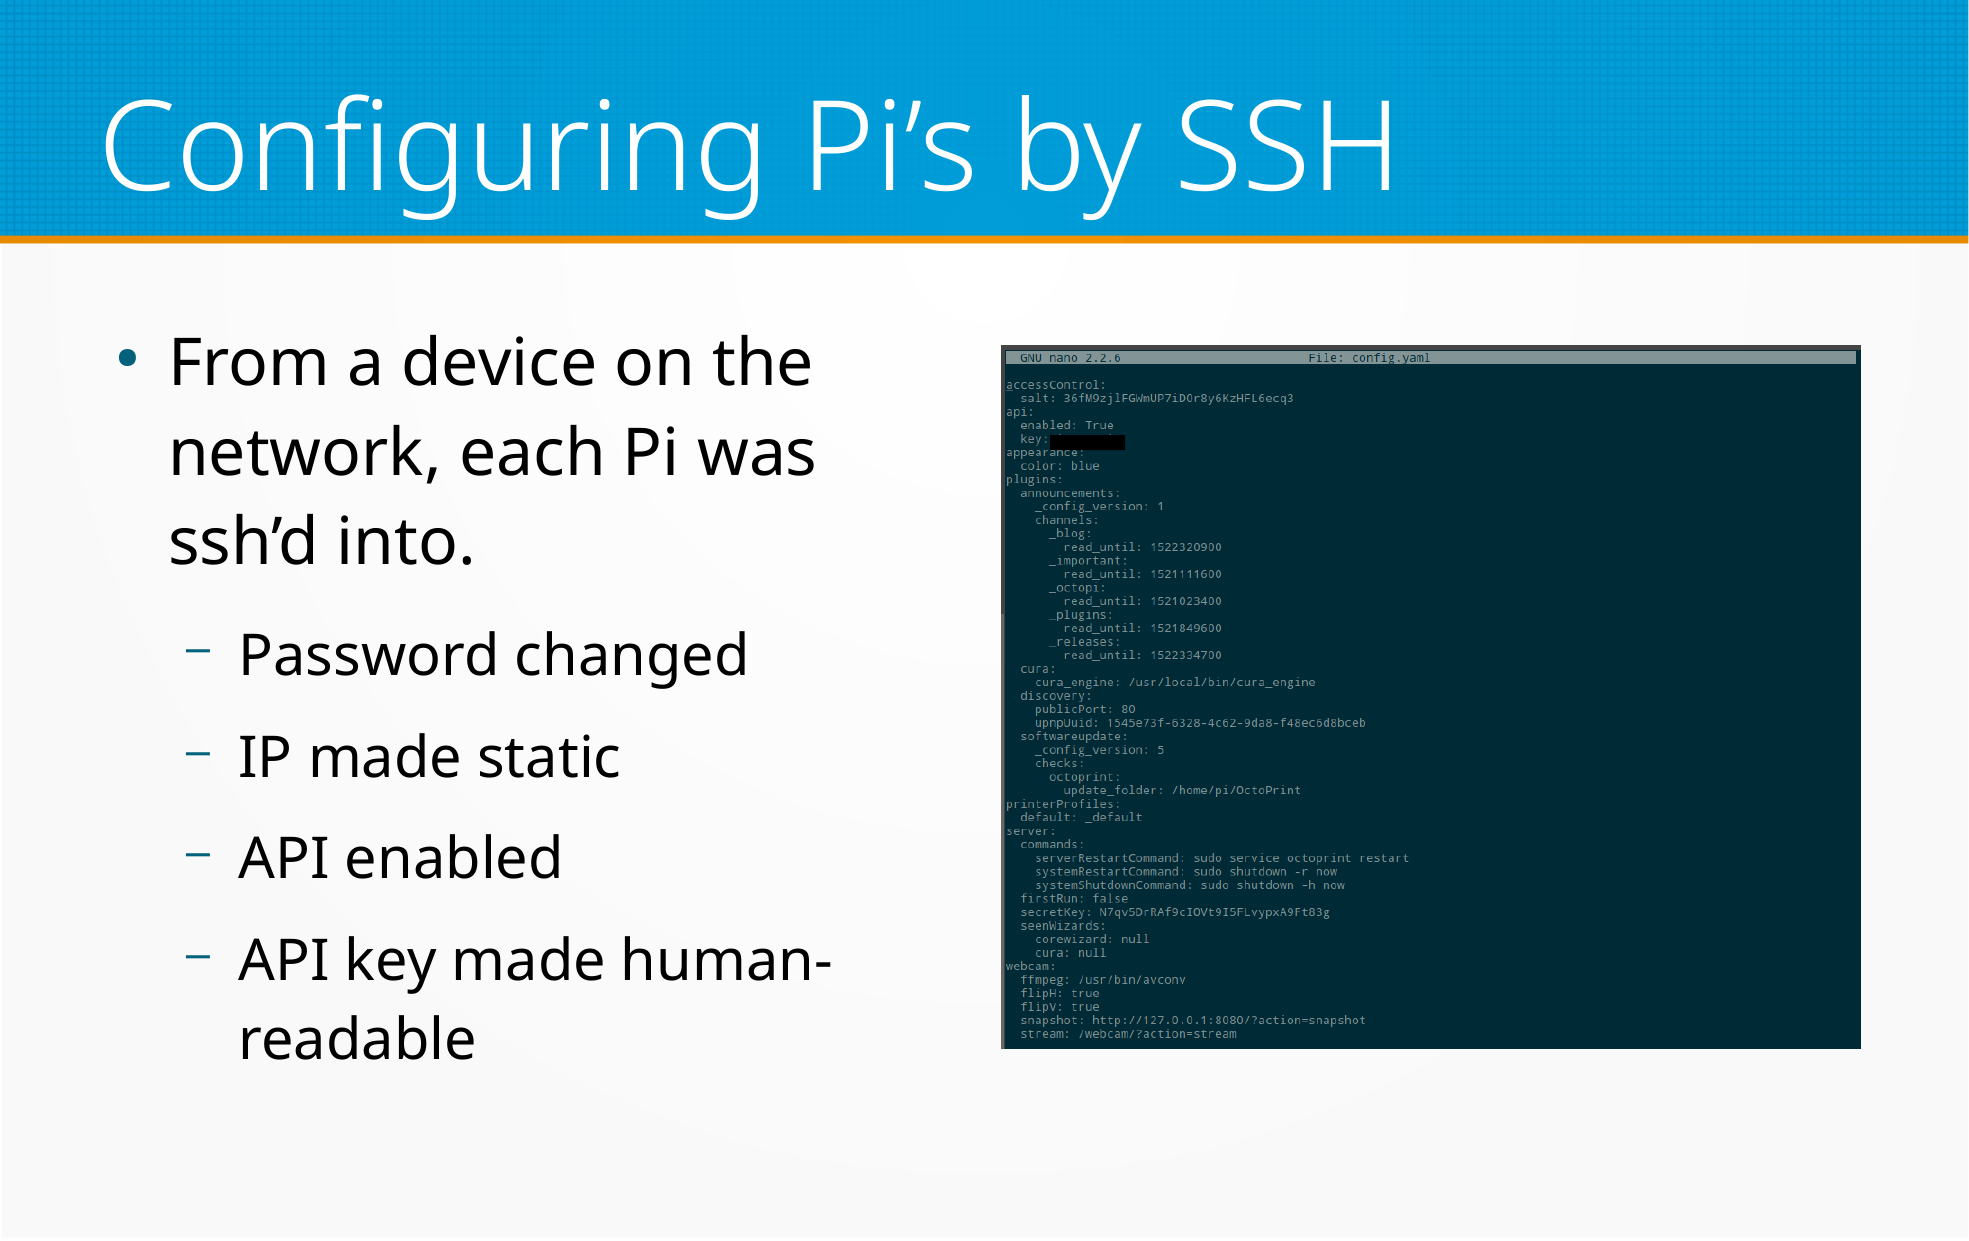

# Configuring Pi’s by SSH
From a device on the network, each Pi was ssh’d into.
Password changed
IP made static
API enabled
API key made human-readable